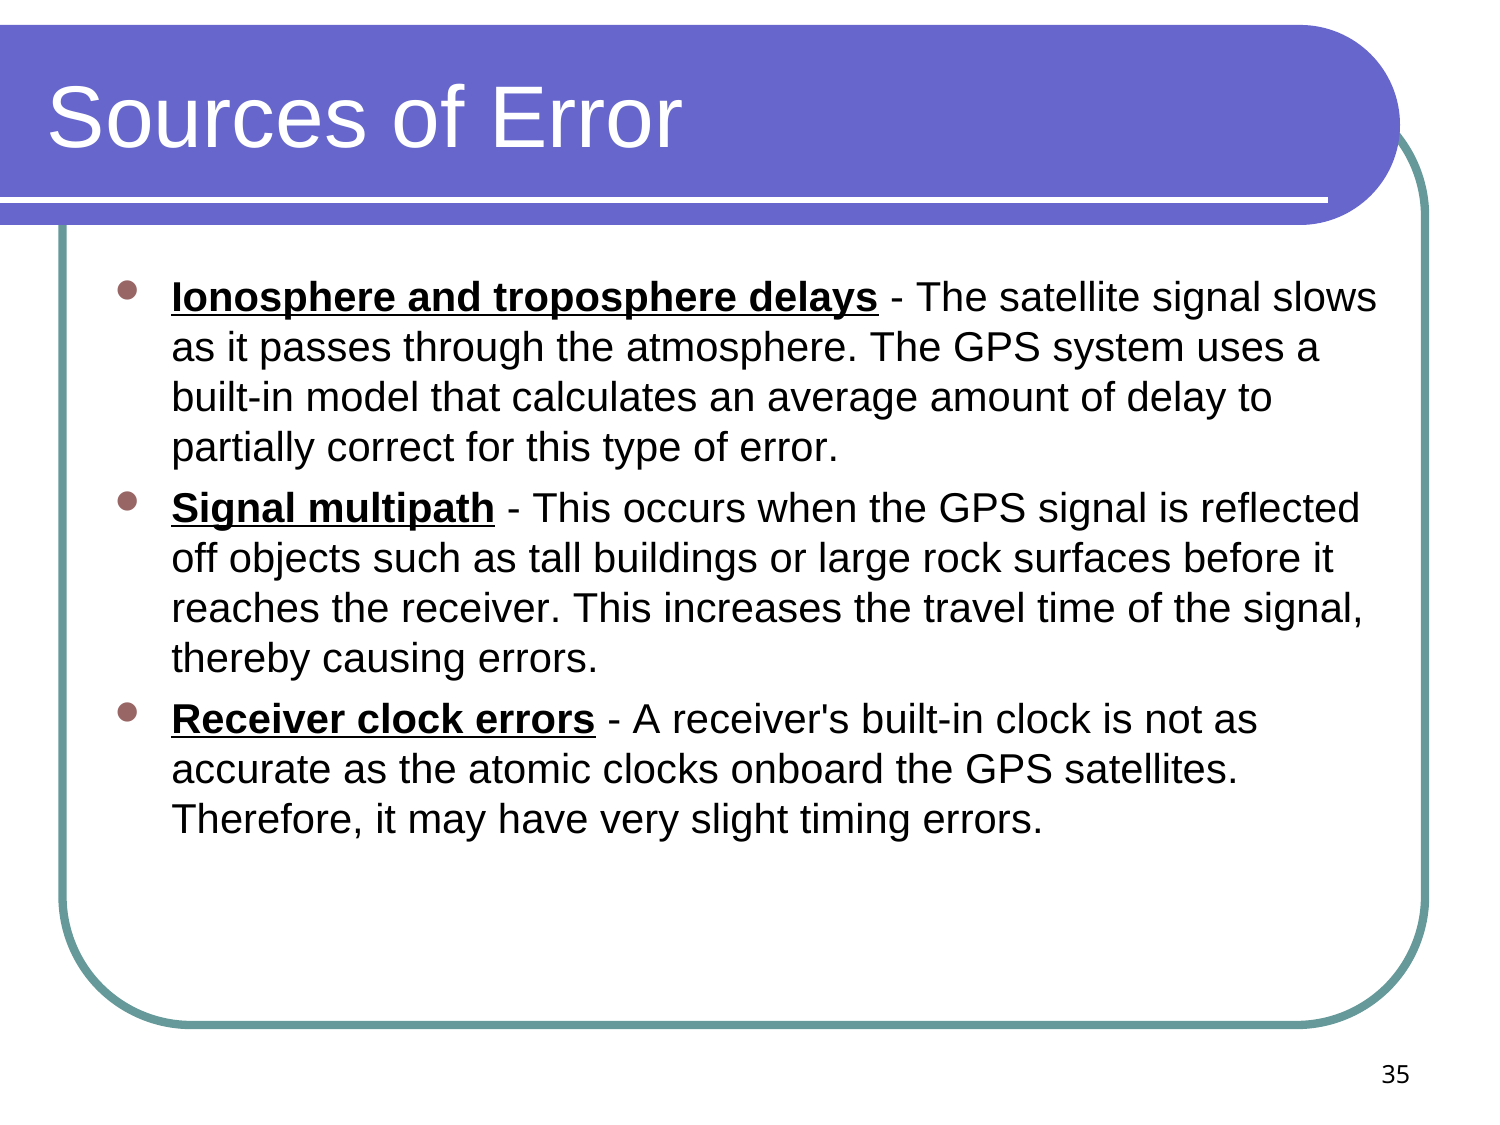

# Sources of Error
Ionosphere and troposphere delays - The satellite signal slows as it passes through the atmosphere. The GPS system uses a built-in model that calculates an average amount of delay to partially correct for this type of error.
Signal multipath - This occurs when the GPS signal is reflected off objects such as tall buildings or large rock surfaces before it reaches the receiver. This increases the travel time of the signal, thereby causing errors.
Receiver clock errors - A receiver's built-in clock is not as accurate as the atomic clocks onboard the GPS satellites. Therefore, it may have very slight timing errors.